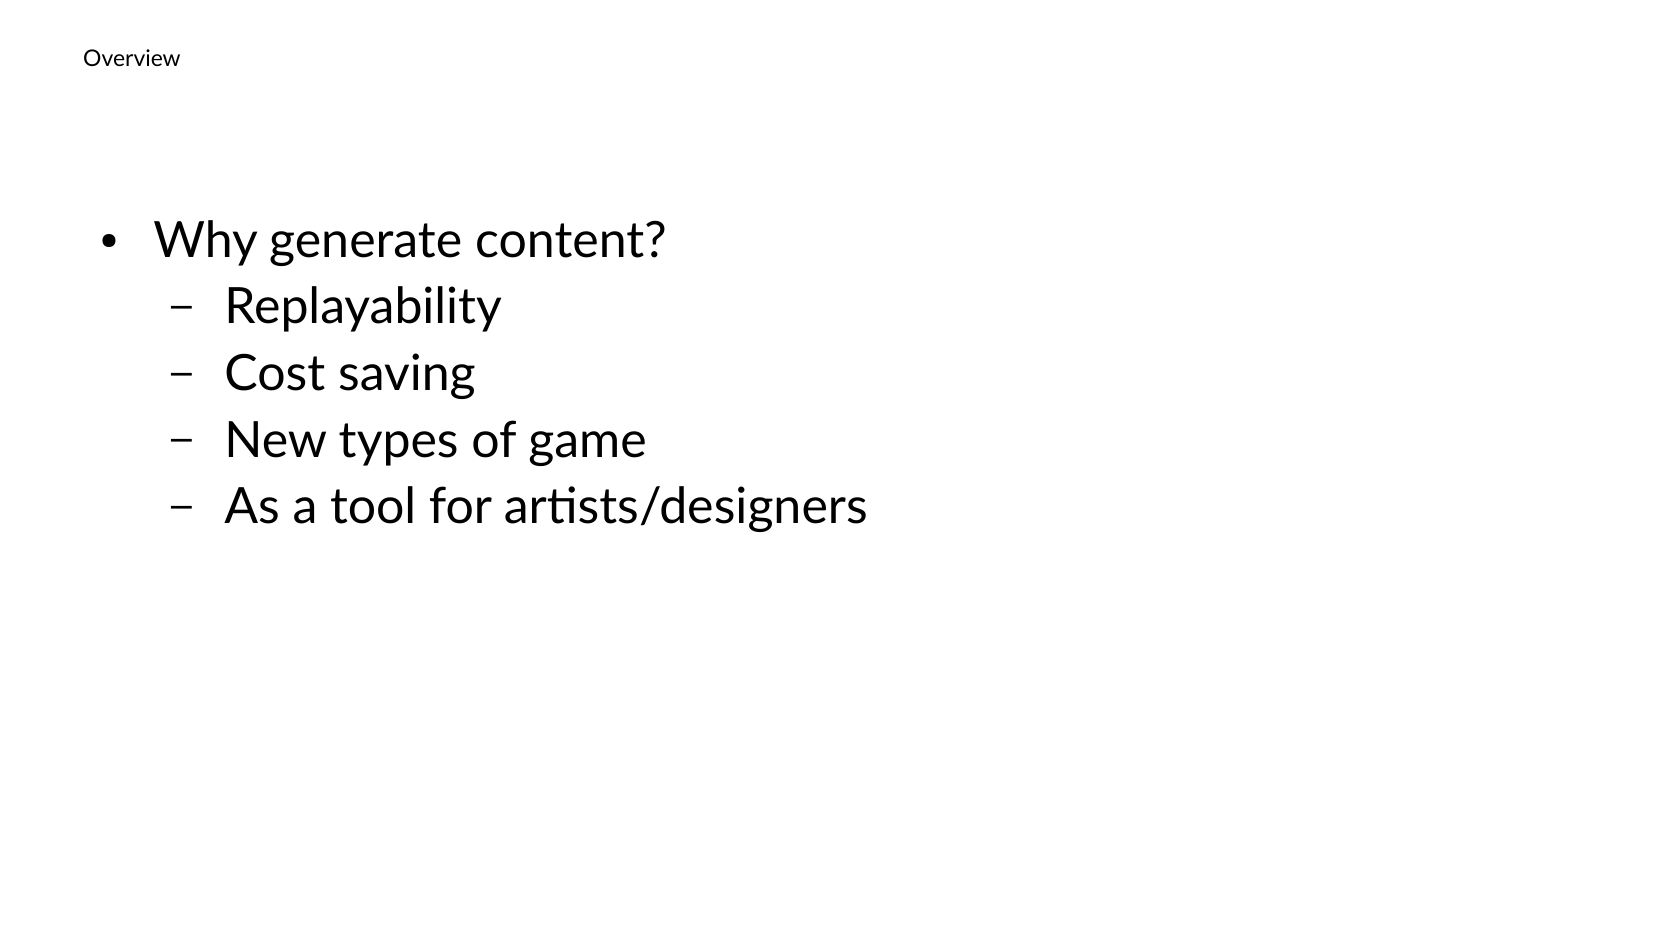

# Overview
Why generate content?
Replayability
Cost saving
New types of game
As a tool for artists/designers